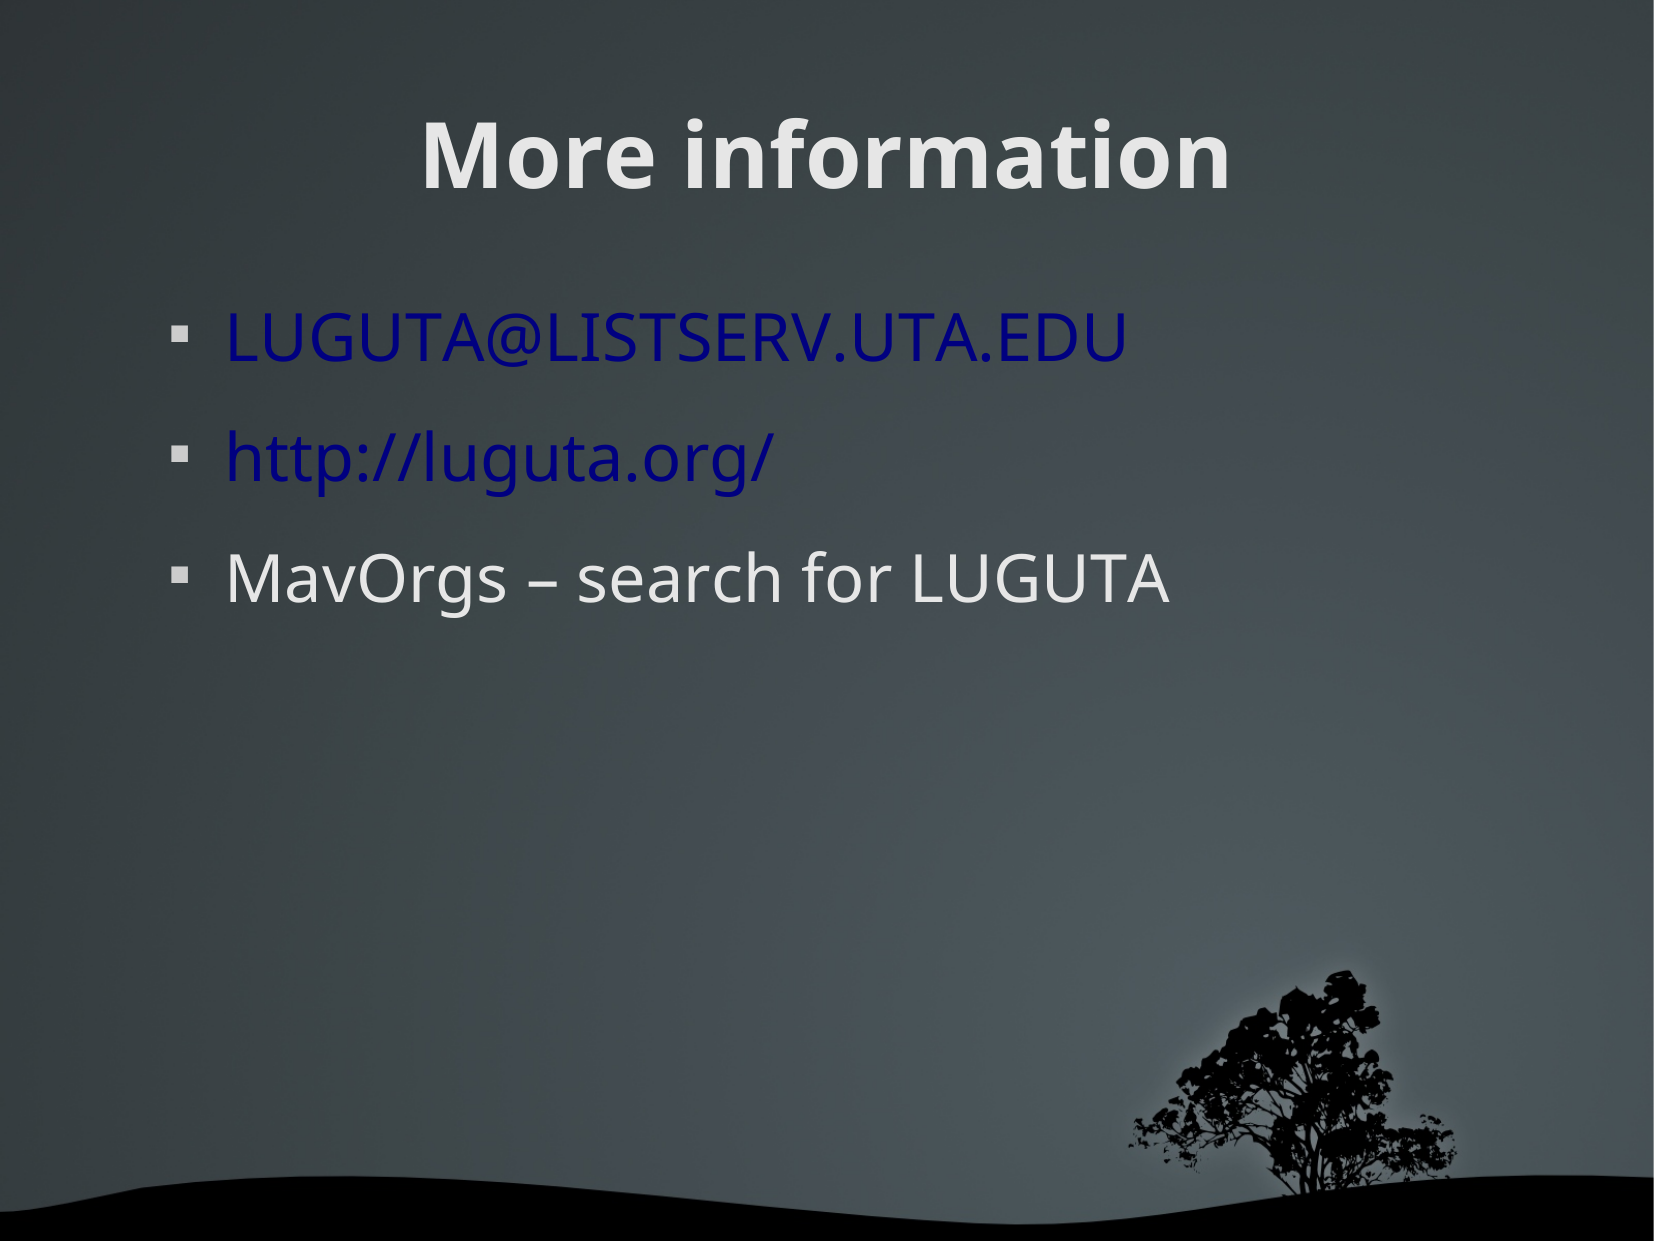

# More information
LUGUTA@LISTSERV.UTA.EDU
http://luguta.org/
MavOrgs – search for LUGUTA